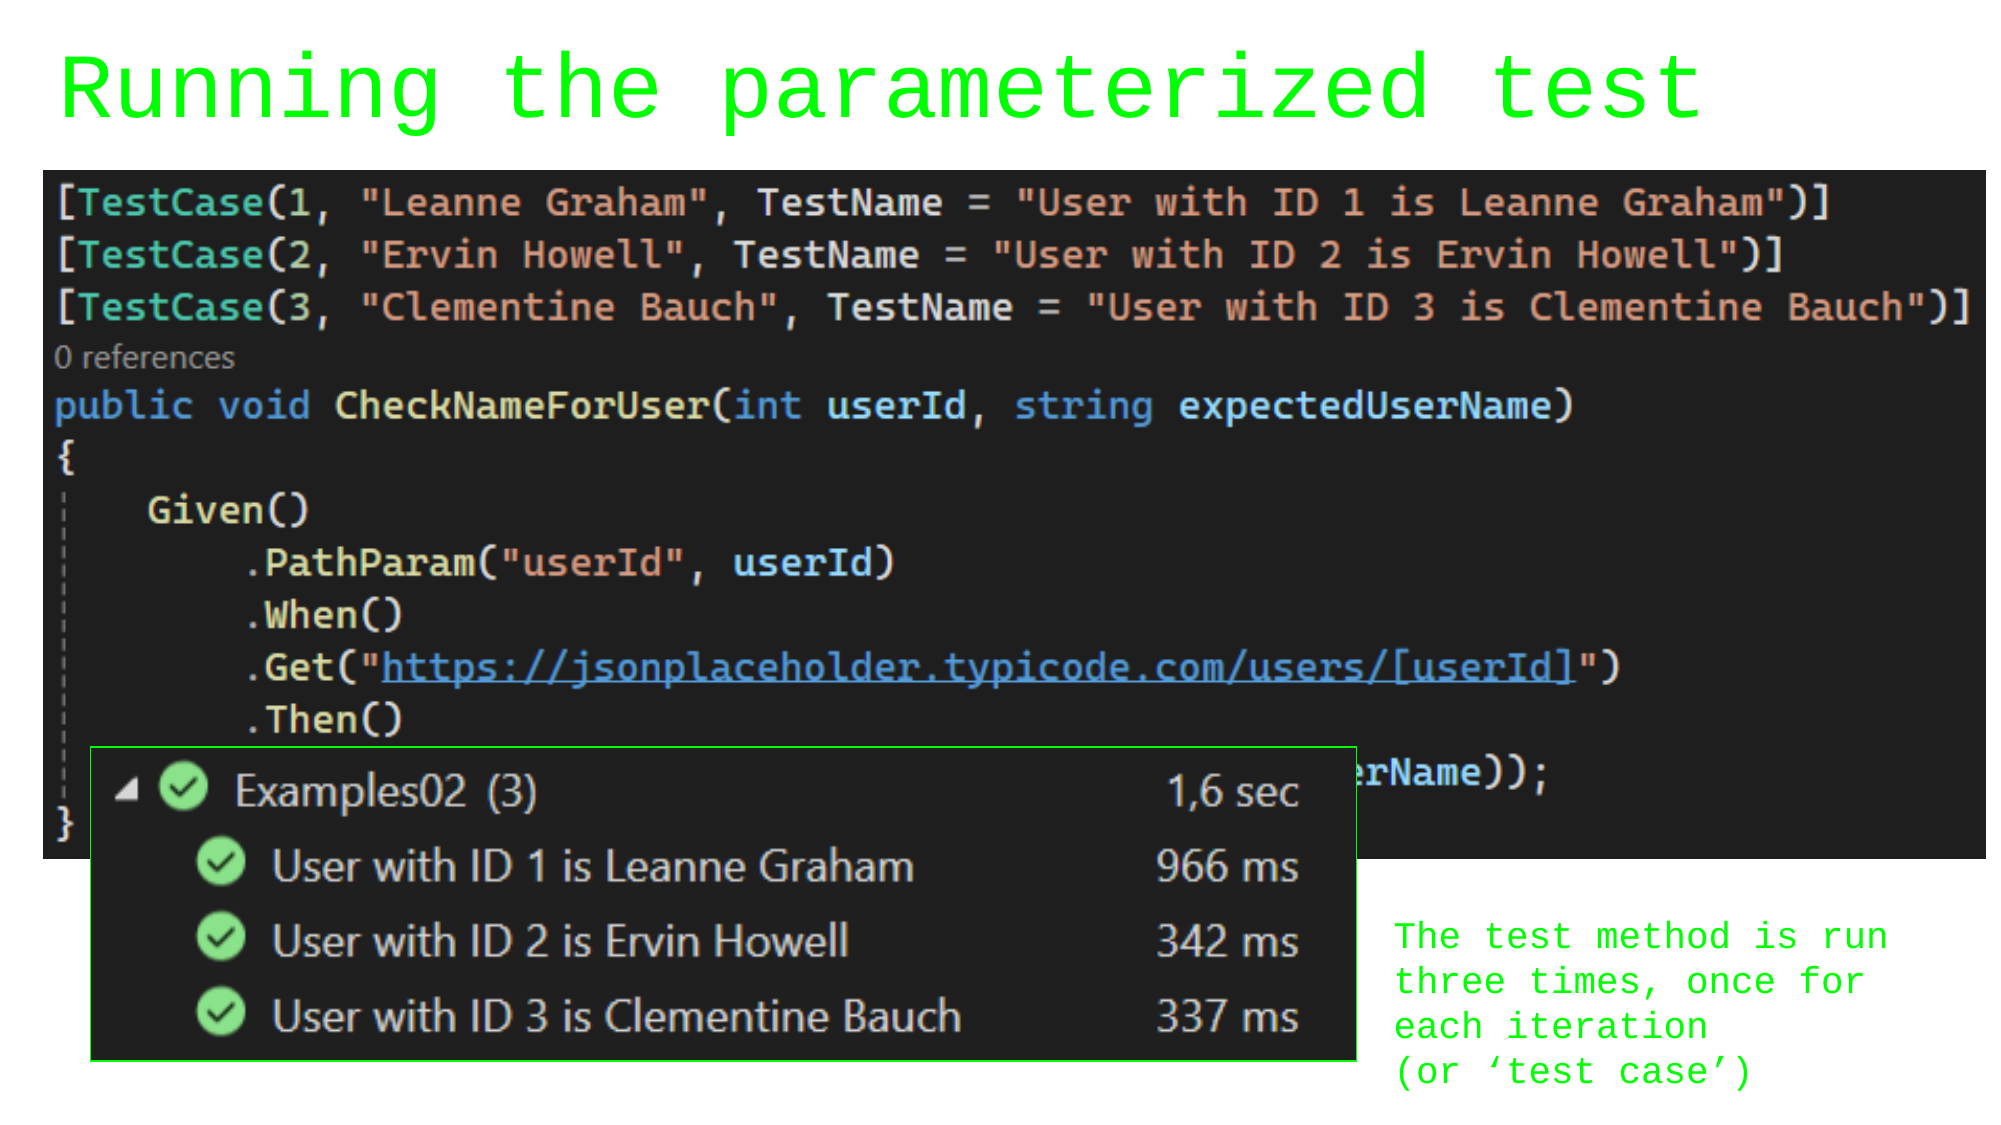

# Running the parameterized test
The test method is run three times, once for each iteration
(or ‘test case’)